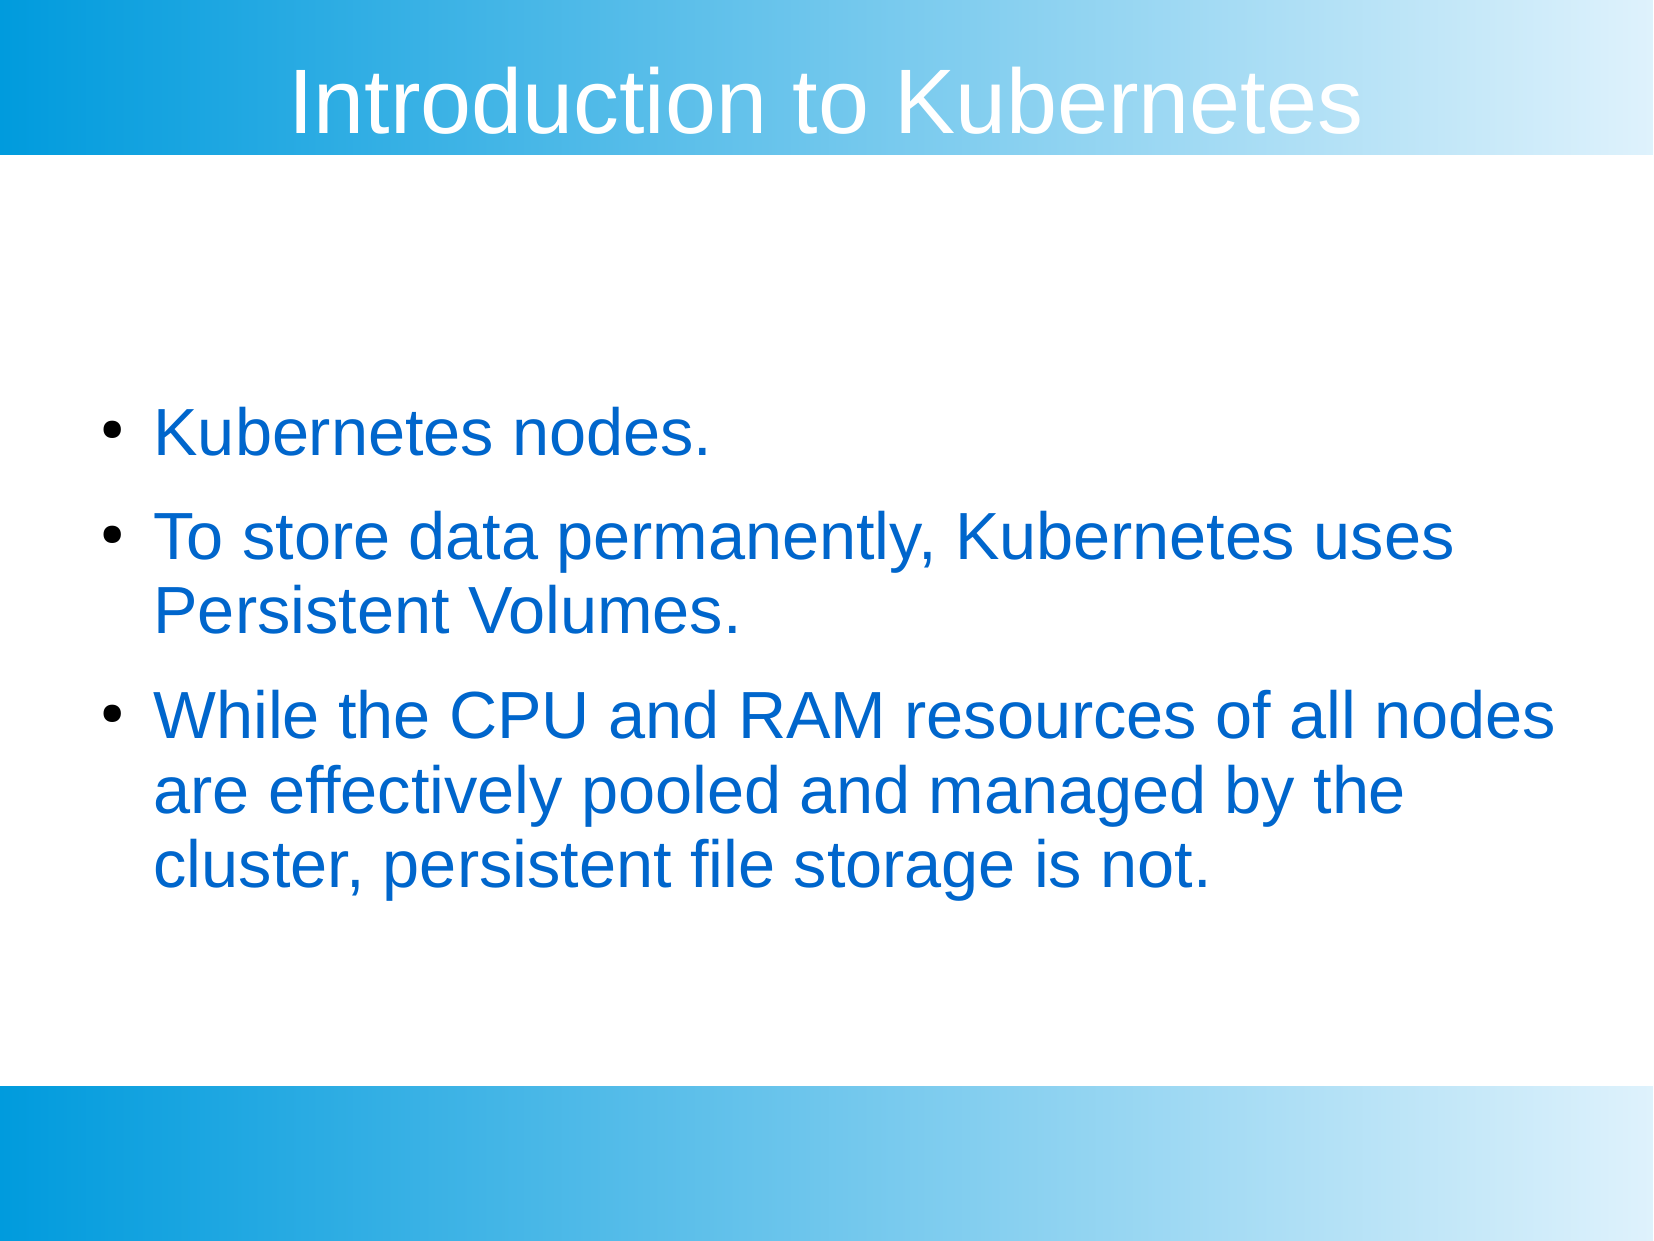

# Introduction to Kubernetes
Kubernetes nodes.
To store data permanently, Kubernetes uses Persistent Volumes.
While the CPU and RAM resources of all nodes are effectively pooled and managed by the cluster, persistent file storage is not.